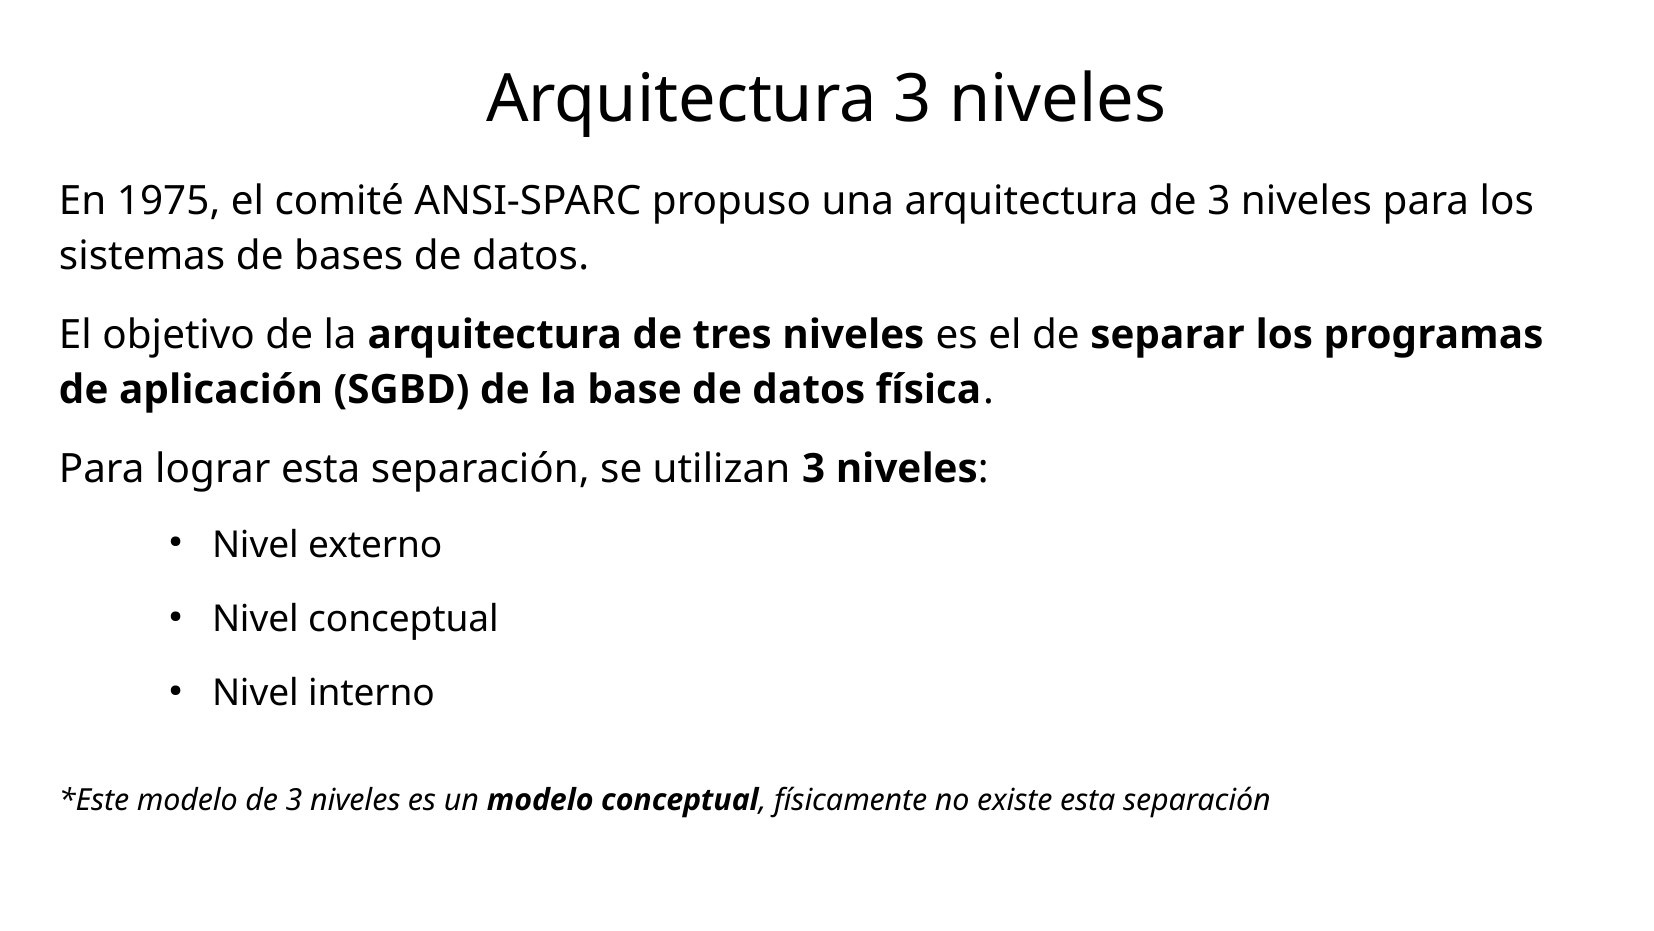

# Arquitectura 3 niveles
En 1975, el comité ANSI-SPARC propuso una arquitectura de 3 niveles para los sistemas de bases de datos.
El objetivo de la arquitectura de tres niveles es el de separar los programas de aplicación (SGBD) de la base de datos física.
Para lograr esta separación, se utilizan 3 niveles:
Nivel externo
Nivel conceptual
Nivel interno
*Este modelo de 3 niveles es un modelo conceptual, físicamente no existe esta separación